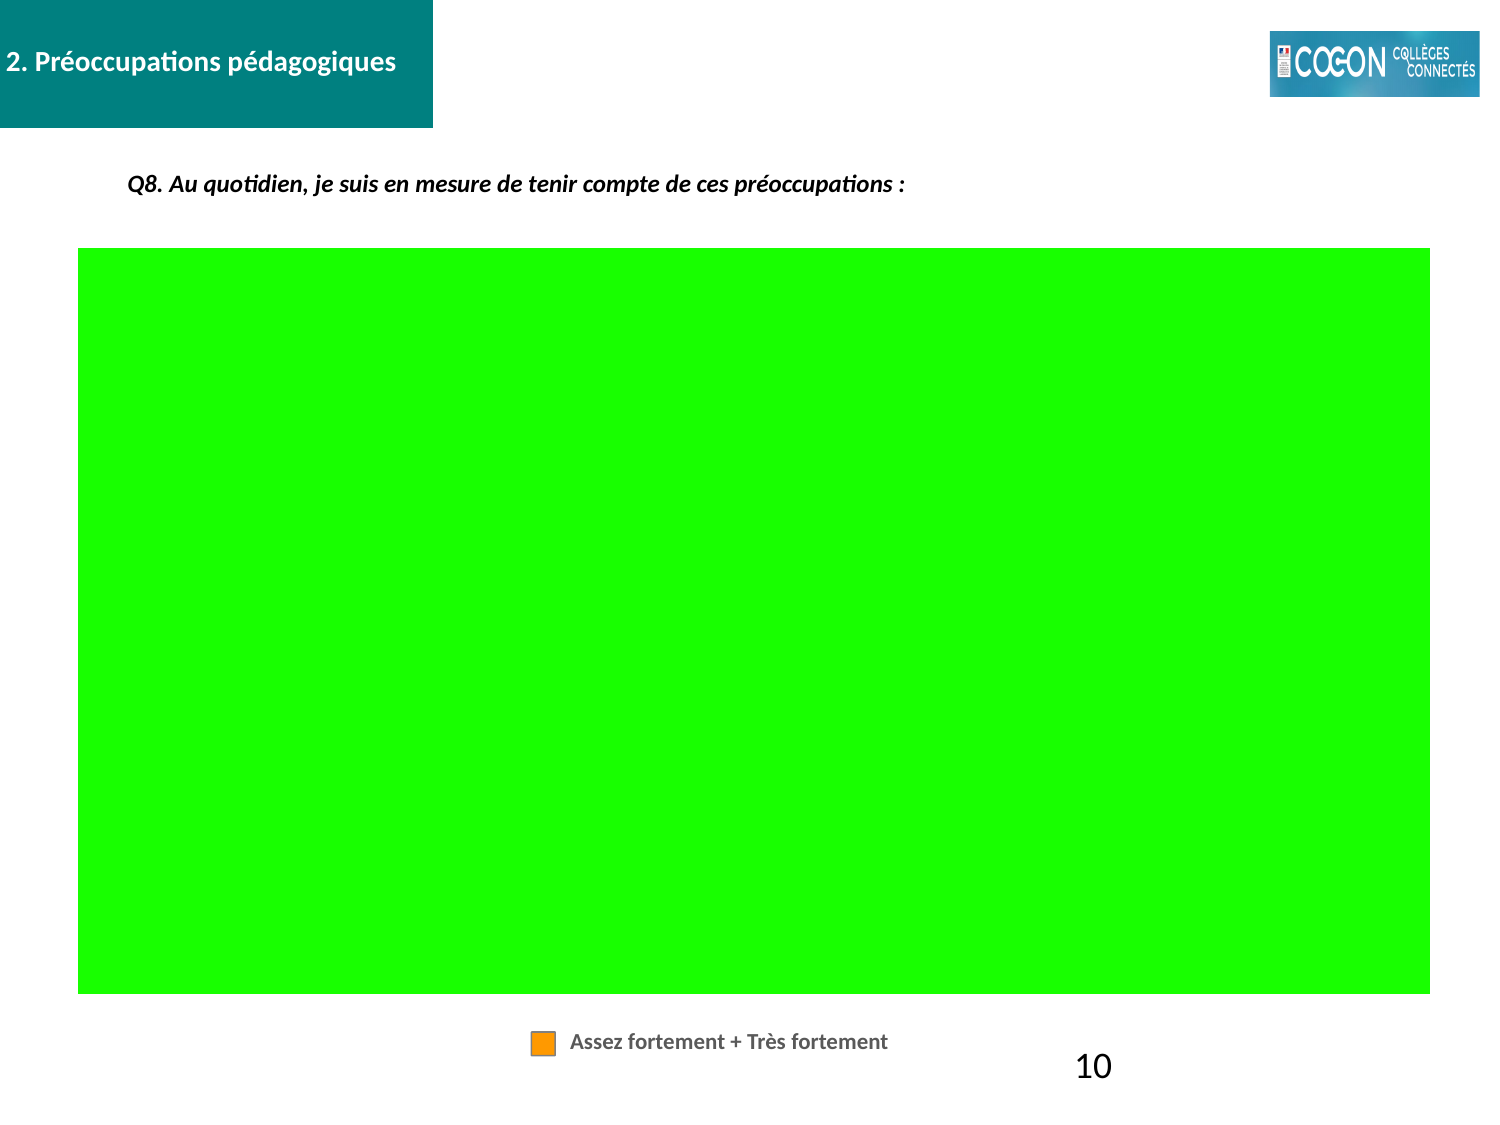

2. Préoccupations pédagogiques
Q8. Au quotidien, je suis en mesure de tenir compte de ces préoccupations :
Assez fortement + Très fortement